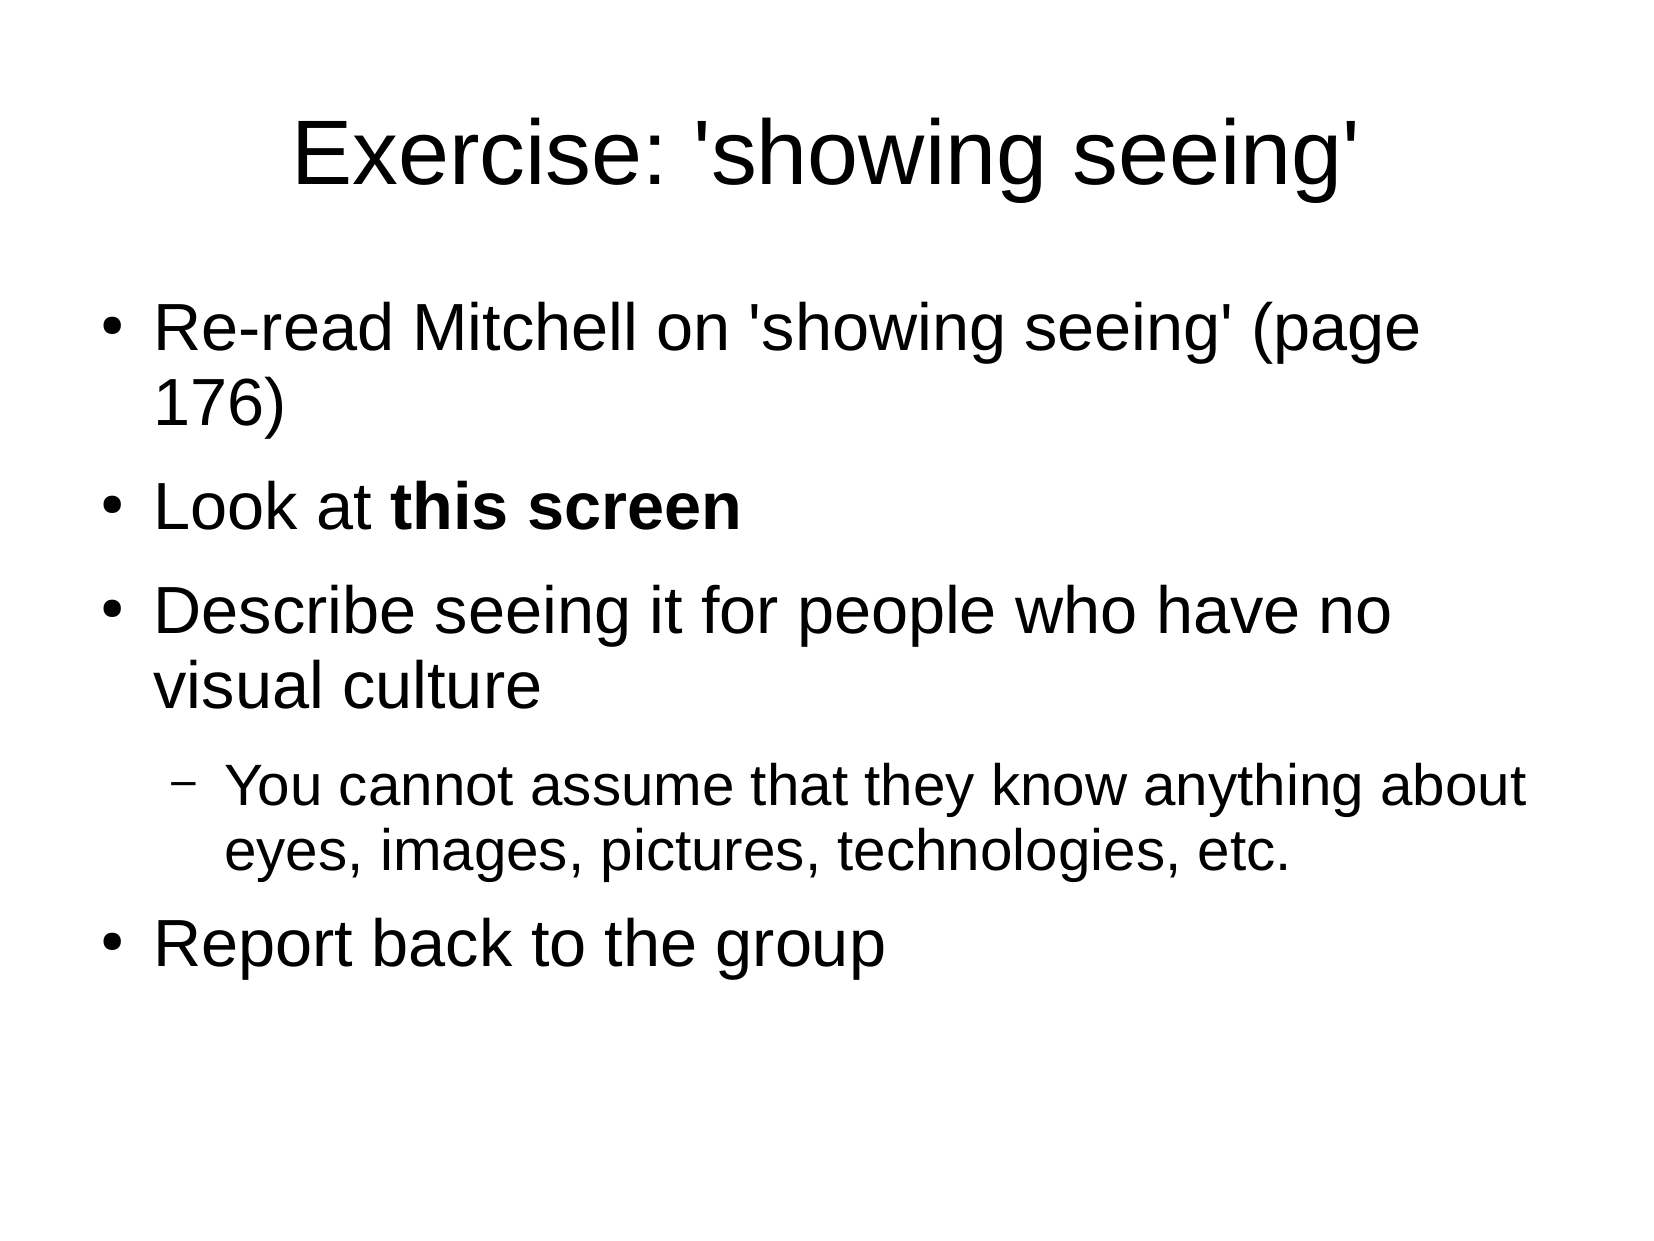

# Exercise: 'showing seeing'
Re-read Mitchell on 'showing seeing' (page 176)
Look at this screen
Describe seeing it for people who have no visual culture
You cannot assume that they know anything about eyes, images, pictures, technologies, etc.
Report back to the group